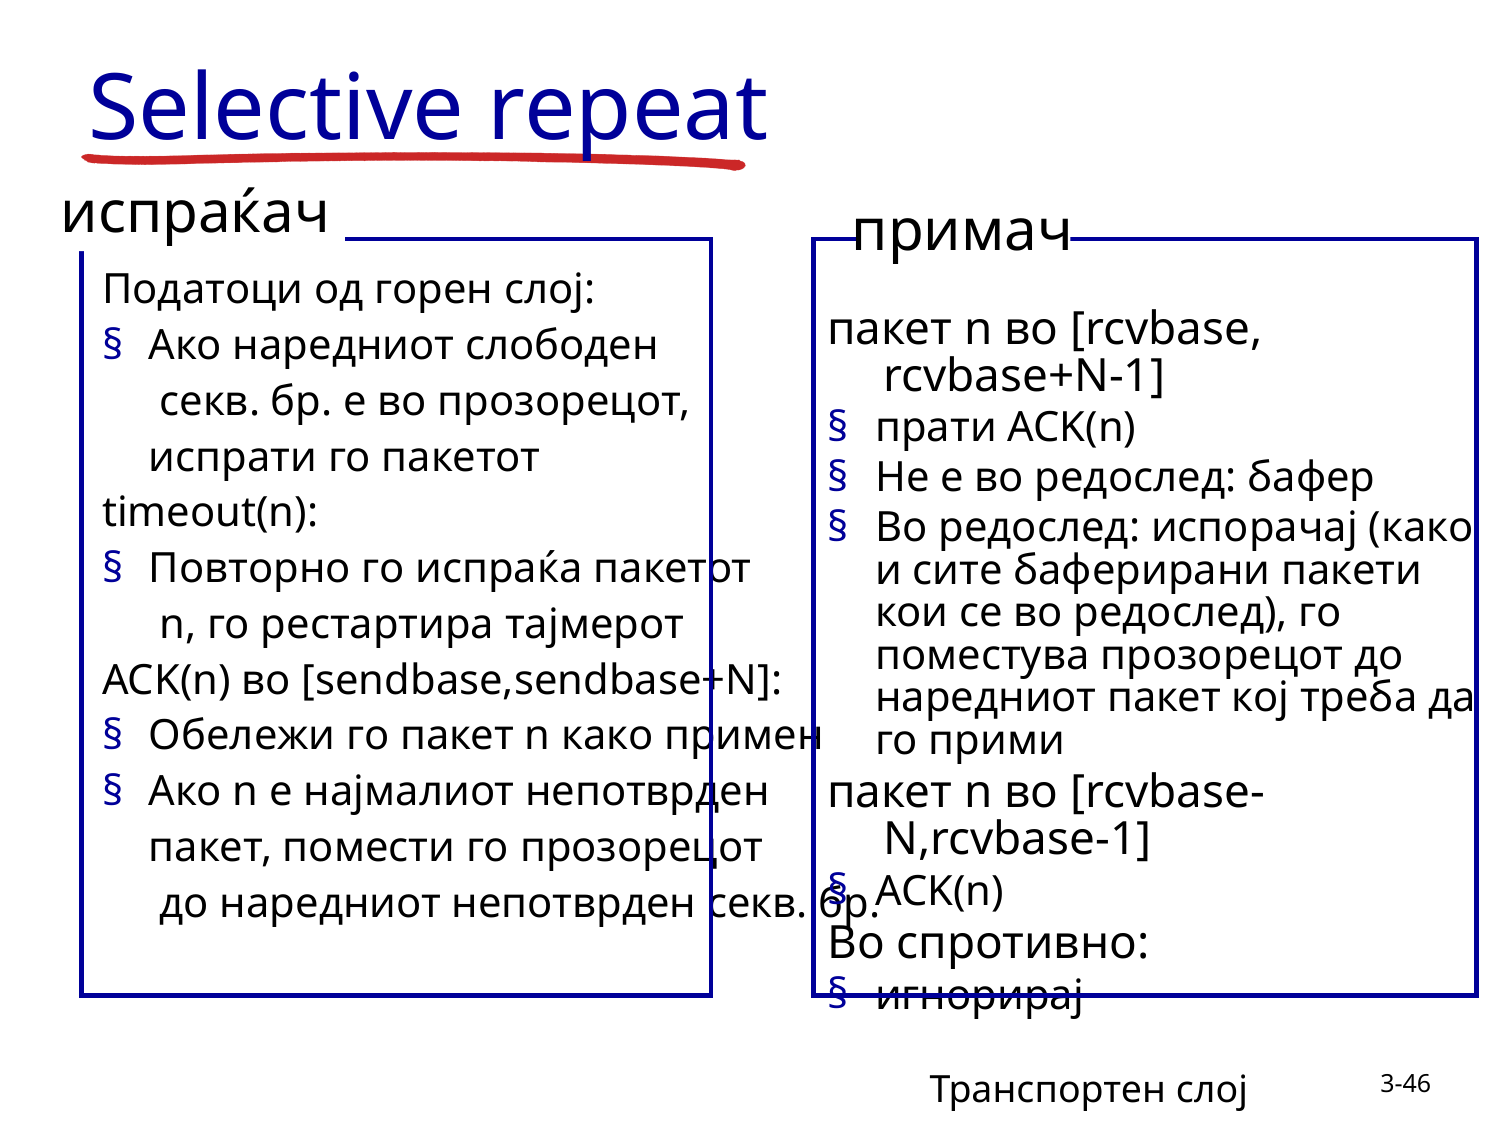

# Selective repeat
испраќач
примач
Податоци од горен слој:
Ако наредниот слободен
 секв. бр. е во прозорецот,
испрати го пакетот
timeout(n):
Повторно го испраќа пакетот
 n, го рестартира тајмерот
ACK(n) во [sendbase,sendbase+N]:
Обележи го пакет n како примен
Ако n е најмалиот непотврден
пакет, помести го прозорецот
 до наредниот непотврден секв. бр.
пакет n во [rcvbase, rcvbase+N-1]
прати ACK(n)
Не е во редослед: бафер
Во редослед: испорачај (како и сите баферирани пакети кои се во редослед), го поместува прозорецот до наредниот пакет кој треба да го прими
пакет n во [rcvbase-N,rcvbase-1]
ACK(n)
Во спротивно:
игнорирај
Транспортен слој